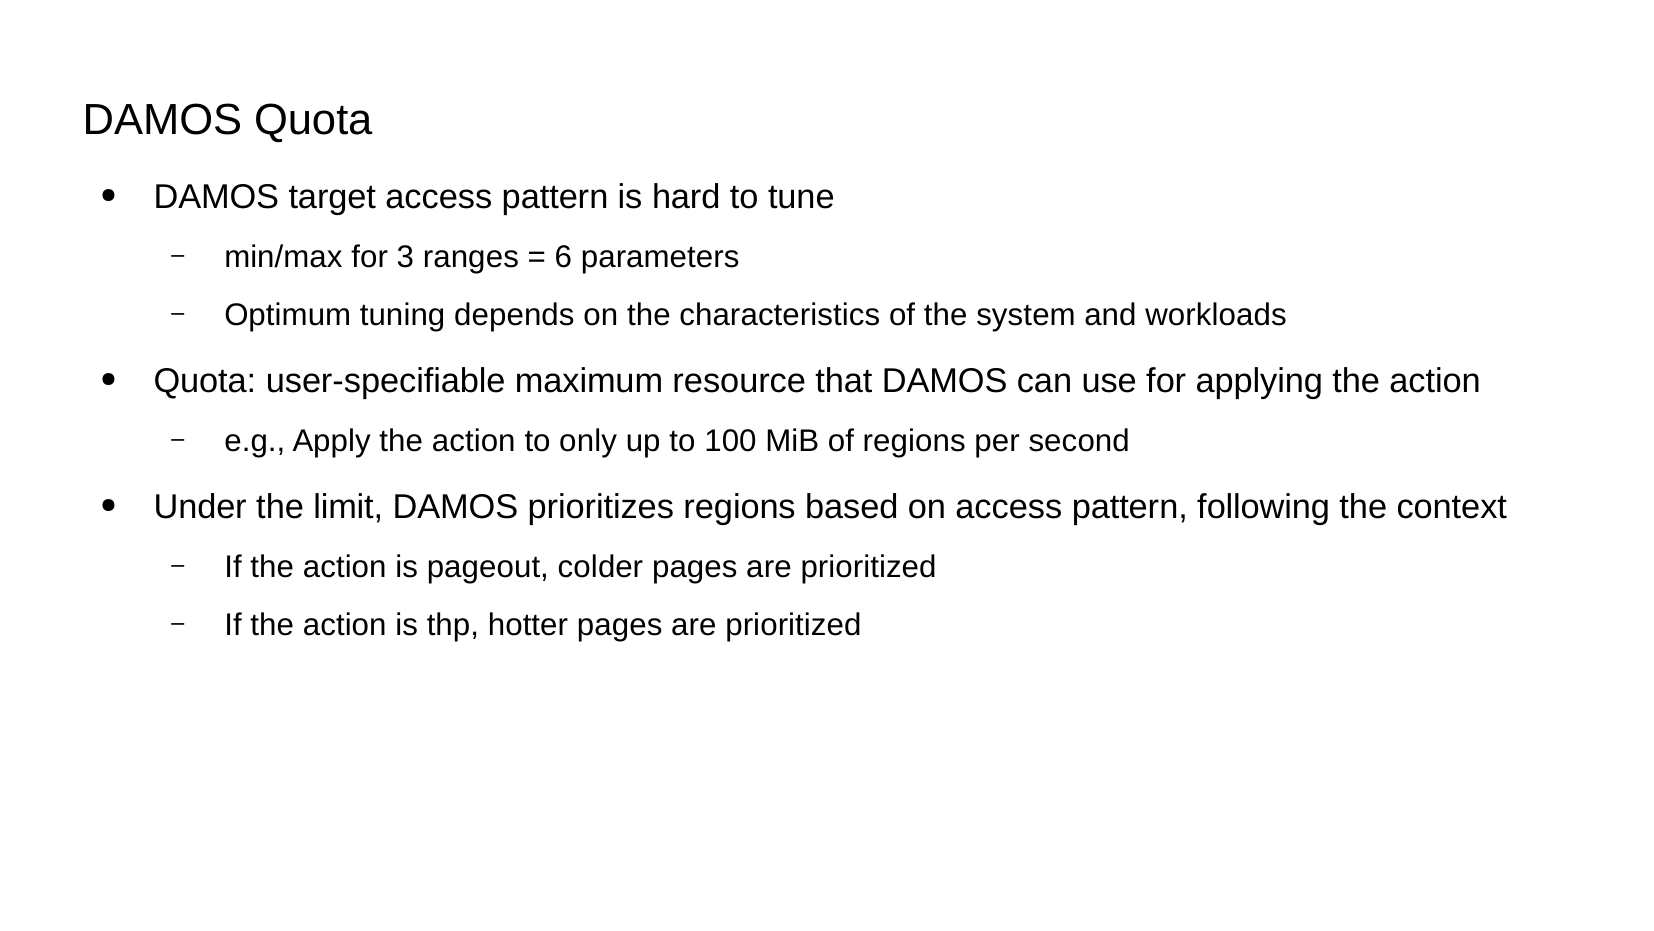

# DAMOS Quota
DAMOS target access pattern is hard to tune
min/max for 3 ranges = 6 parameters
Optimum tuning depends on the characteristics of the system and workloads
Quota: user-specifiable maximum resource that DAMOS can use for applying the action
e.g., Apply the action to only up to 100 MiB of regions per second
Under the limit, DAMOS prioritizes regions based on access pattern, following the context
If the action is pageout, colder pages are prioritized
If the action is thp, hotter pages are prioritized